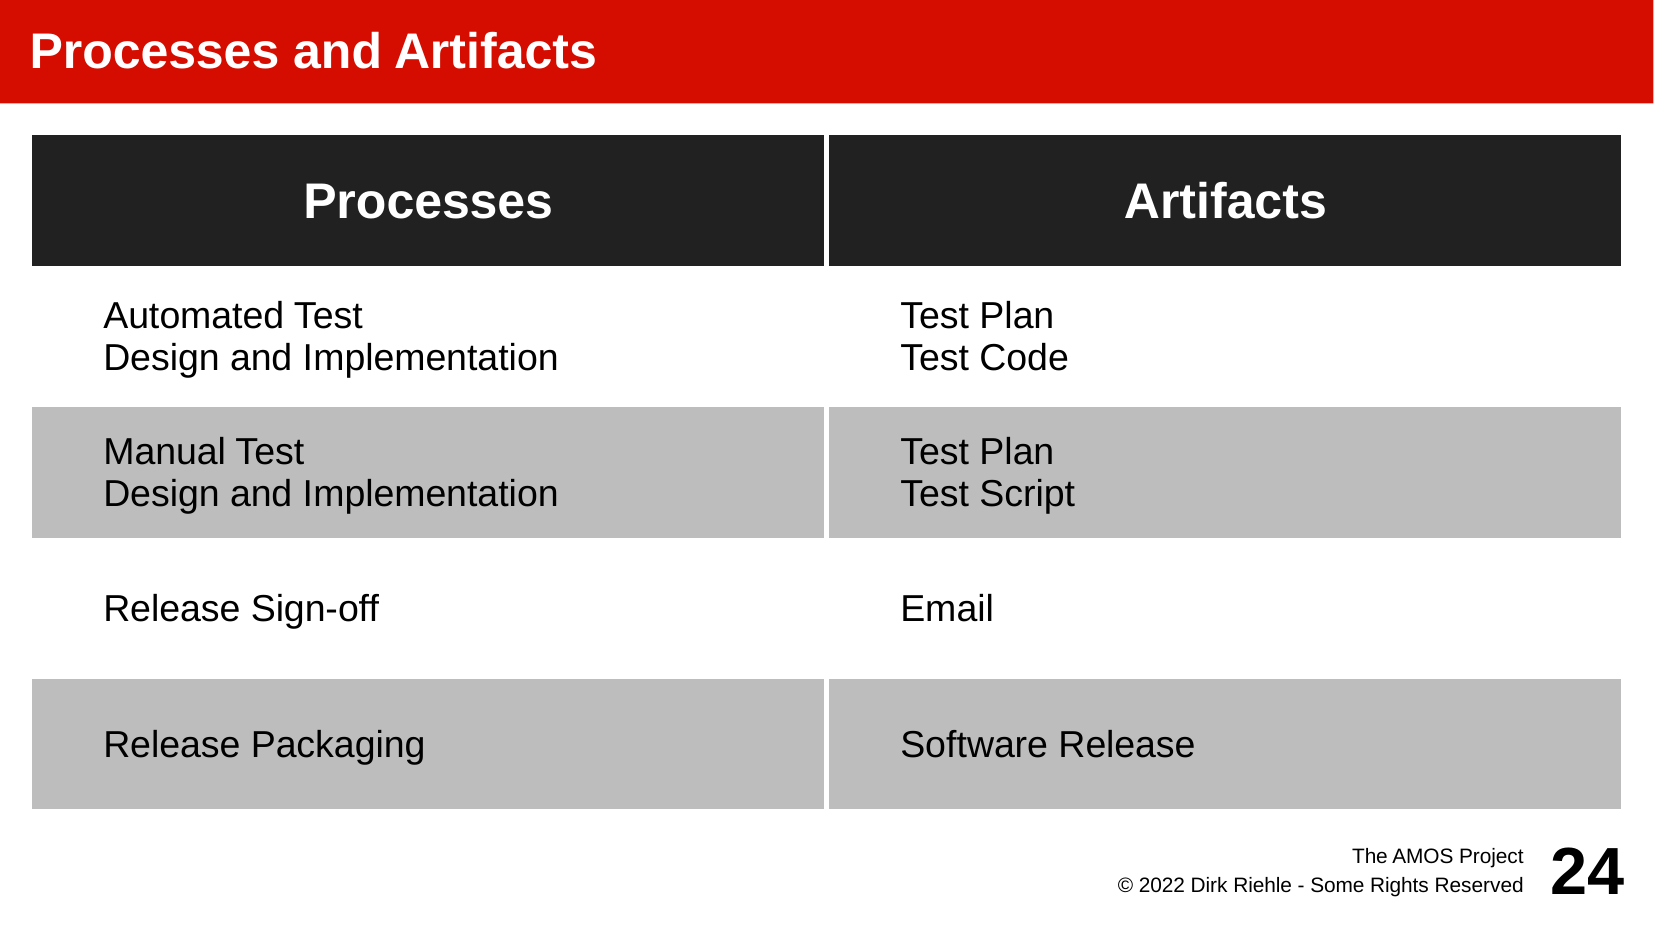

# Processes and Artifacts
| Processes | Artifacts |
| --- | --- |
| Automated Test Design and Implementation | Test Plan Test Code |
| Manual Test Design and Implementation | Test Plan Test Script |
| Release Sign-off | Email |
| Release Packaging | Software Release |
The AMOS Project
24
© 2022 Dirk Riehle - Some Rights Reserved